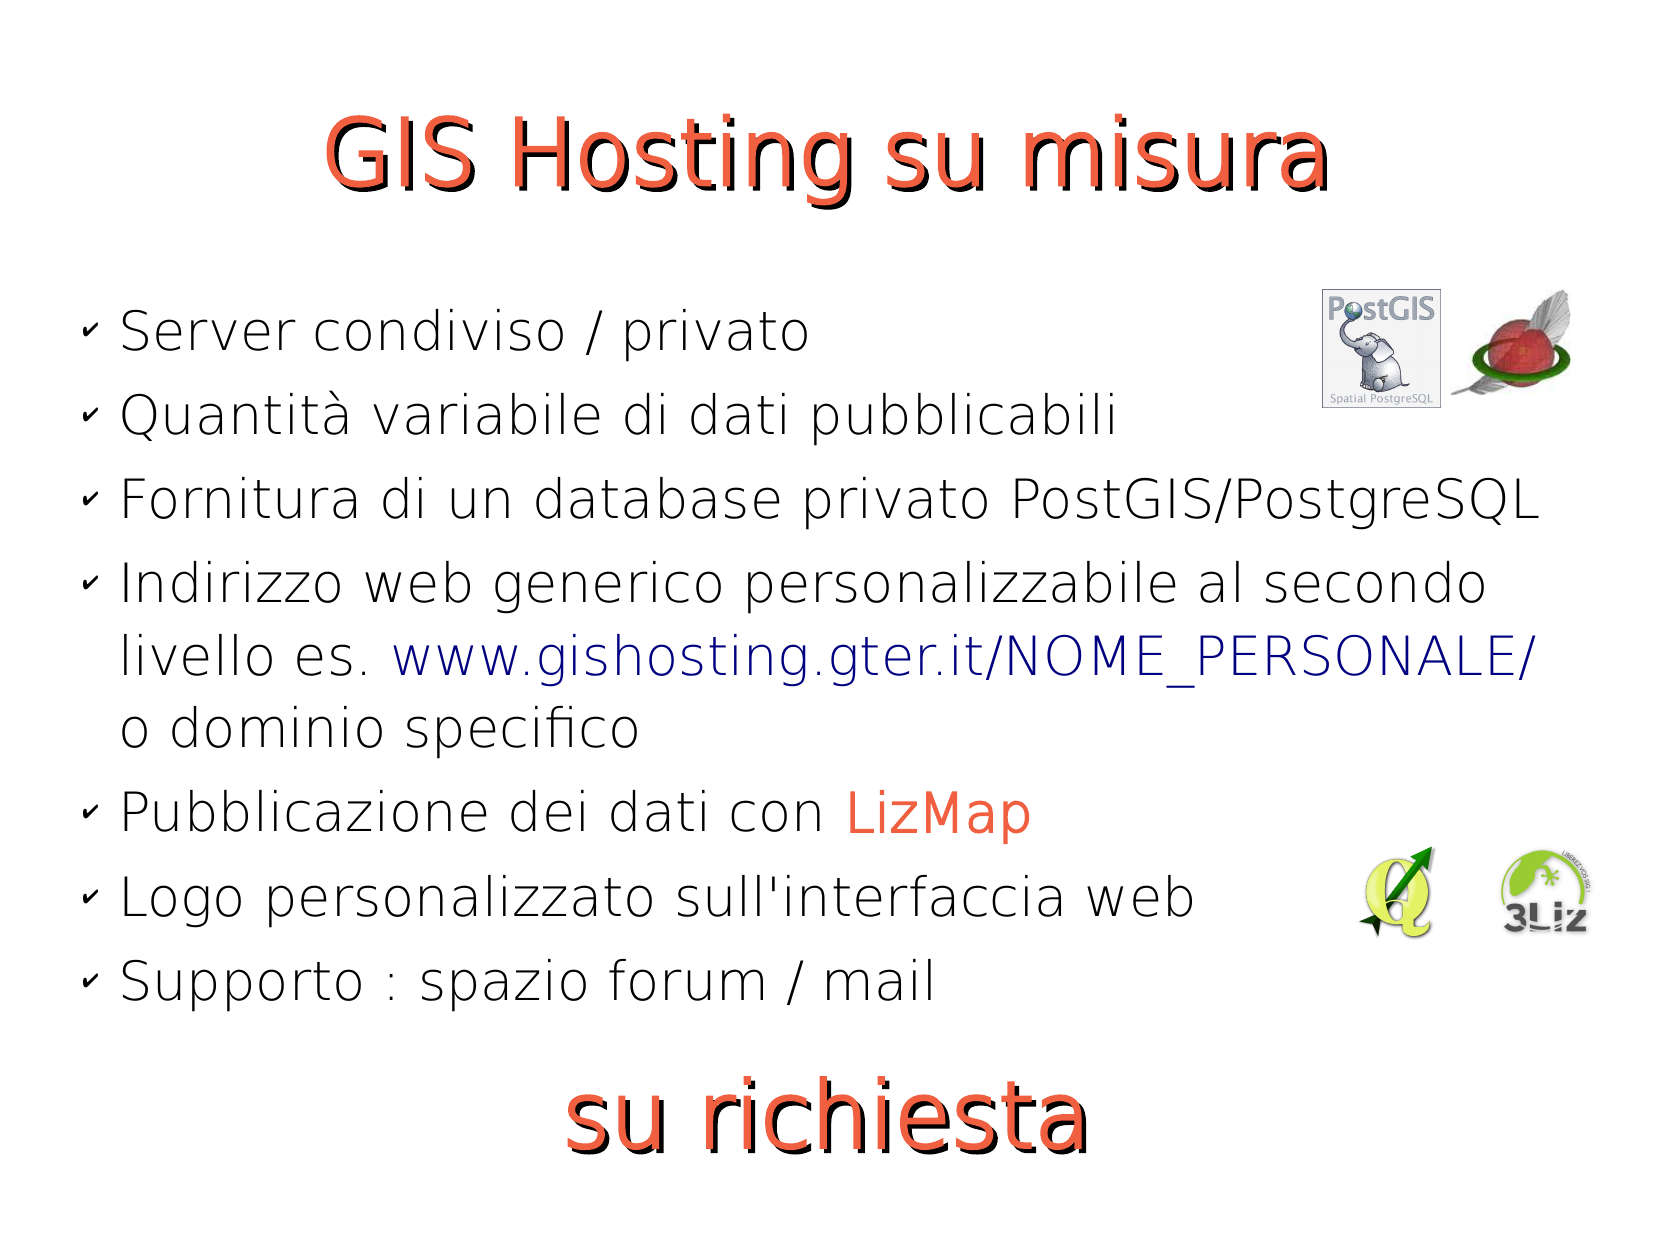

# GIS Hosting su misura
Server condiviso / privato
Quantità variabile di dati pubblicabili
Fornitura di un database privato PostGIS/PostgreSQL
Indirizzo web generico personalizzabile al secondo livello es. www.gishosting.gter.it/NOME_PERSONALE/ o dominio specifico
Pubblicazione dei dati con LizMap
Logo personalizzato sull'interfaccia web
Supporto : spazio forum / mail
su richiesta